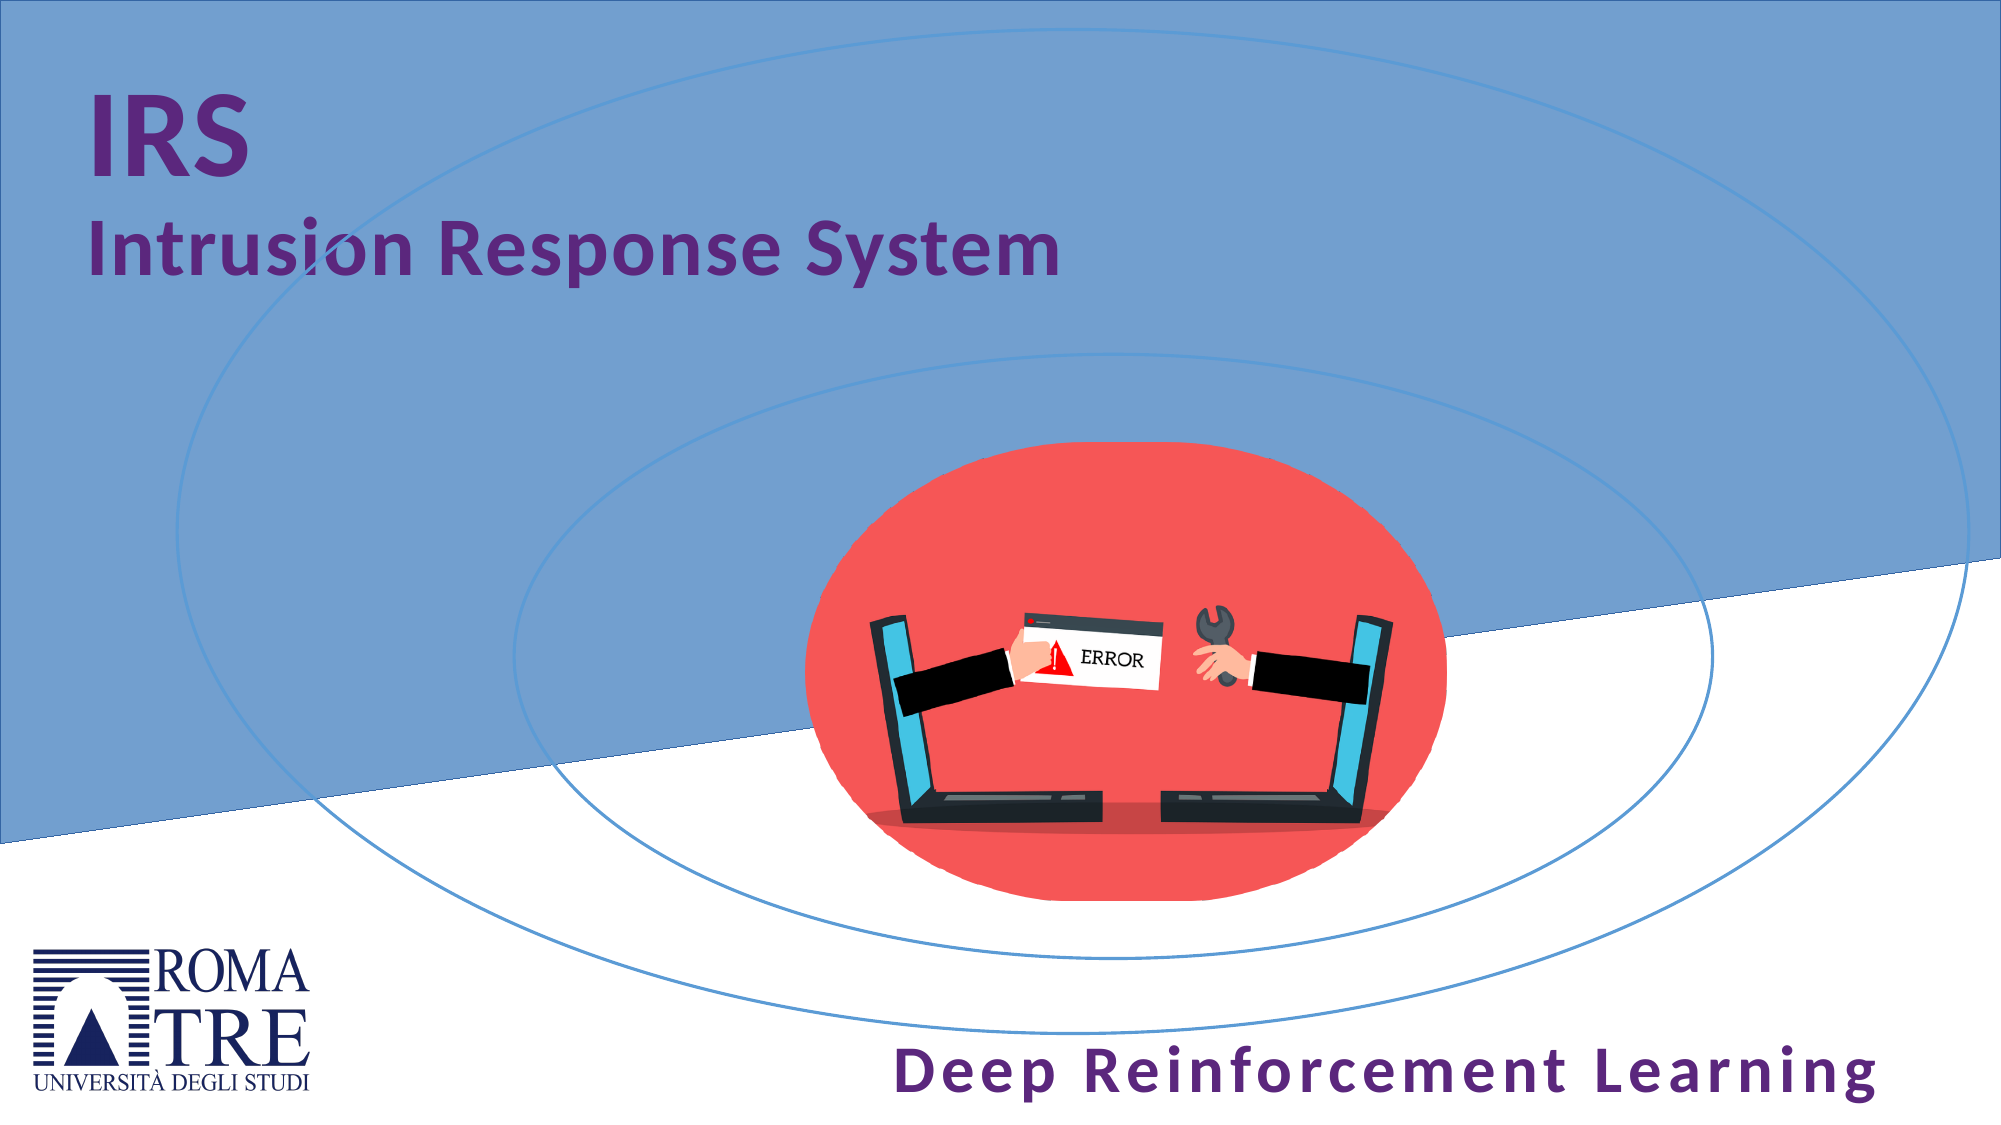

# IRS Intrusion Response System
Deep Reinforcement Learning